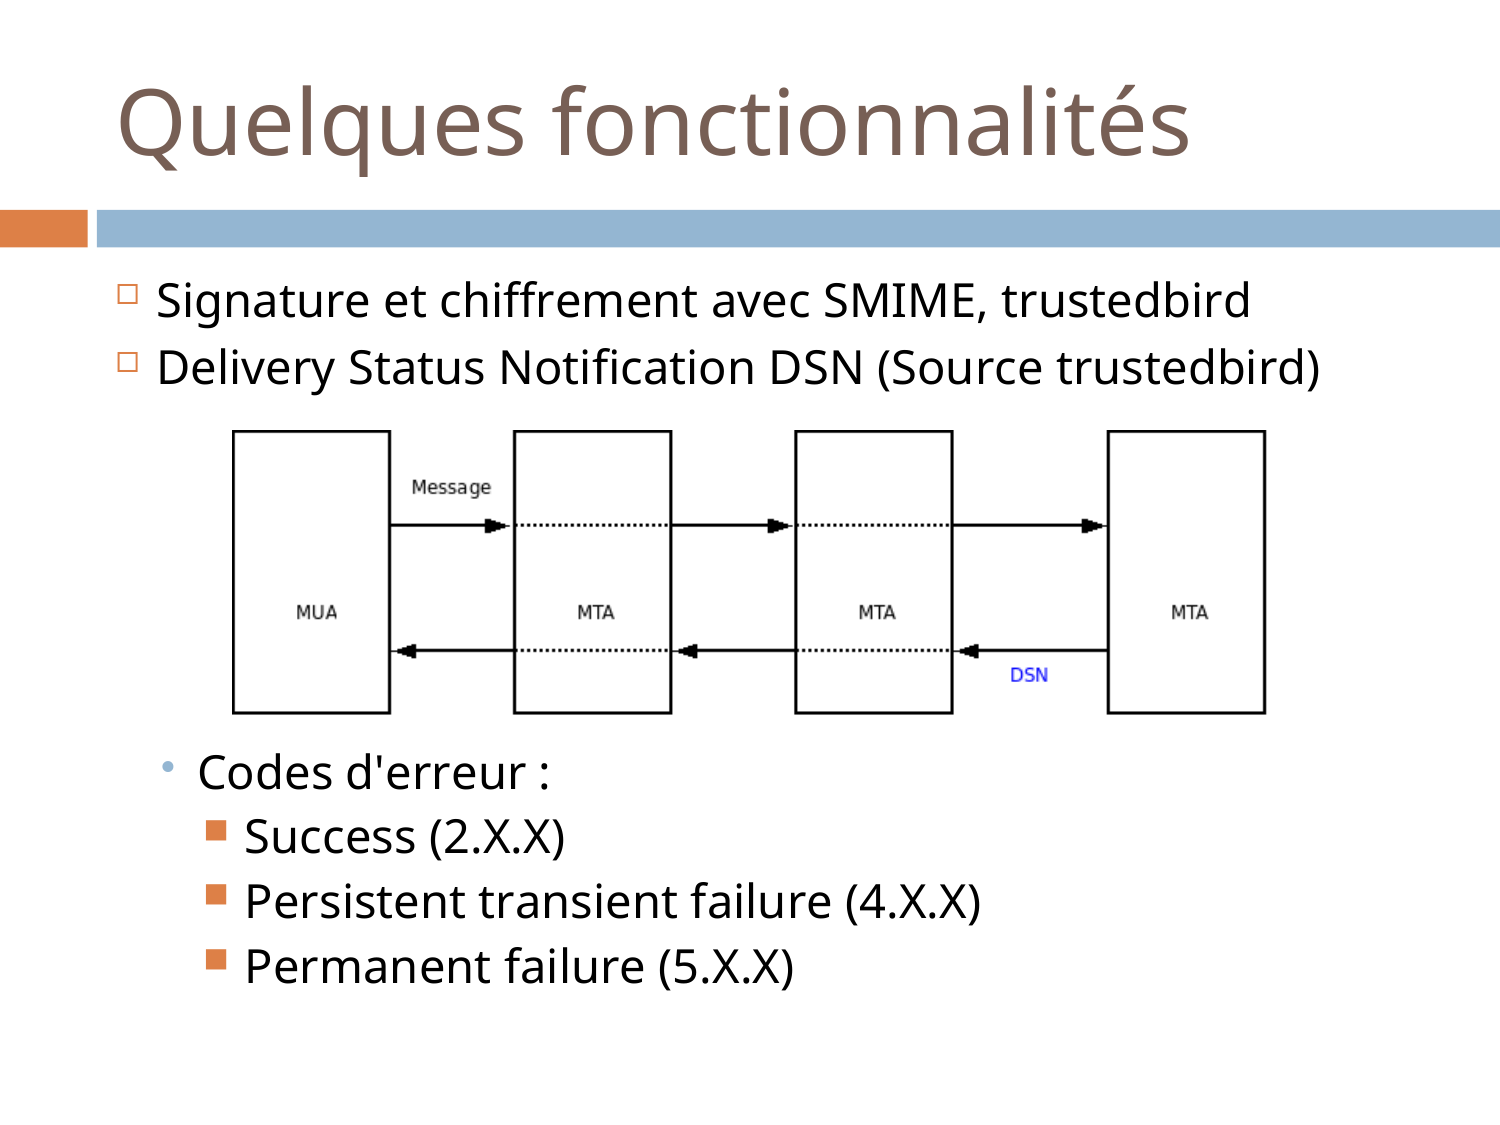

# Quelques fonctionnalités
Signature et chiffrement avec SMIME, trustedbird
Delivery Status Notification DSN (Source trustedbird)
Codes d'erreur :
 Success (2.X.X)
 Persistent transient failure (4.X.X)
 Permanent failure (5.X.X)